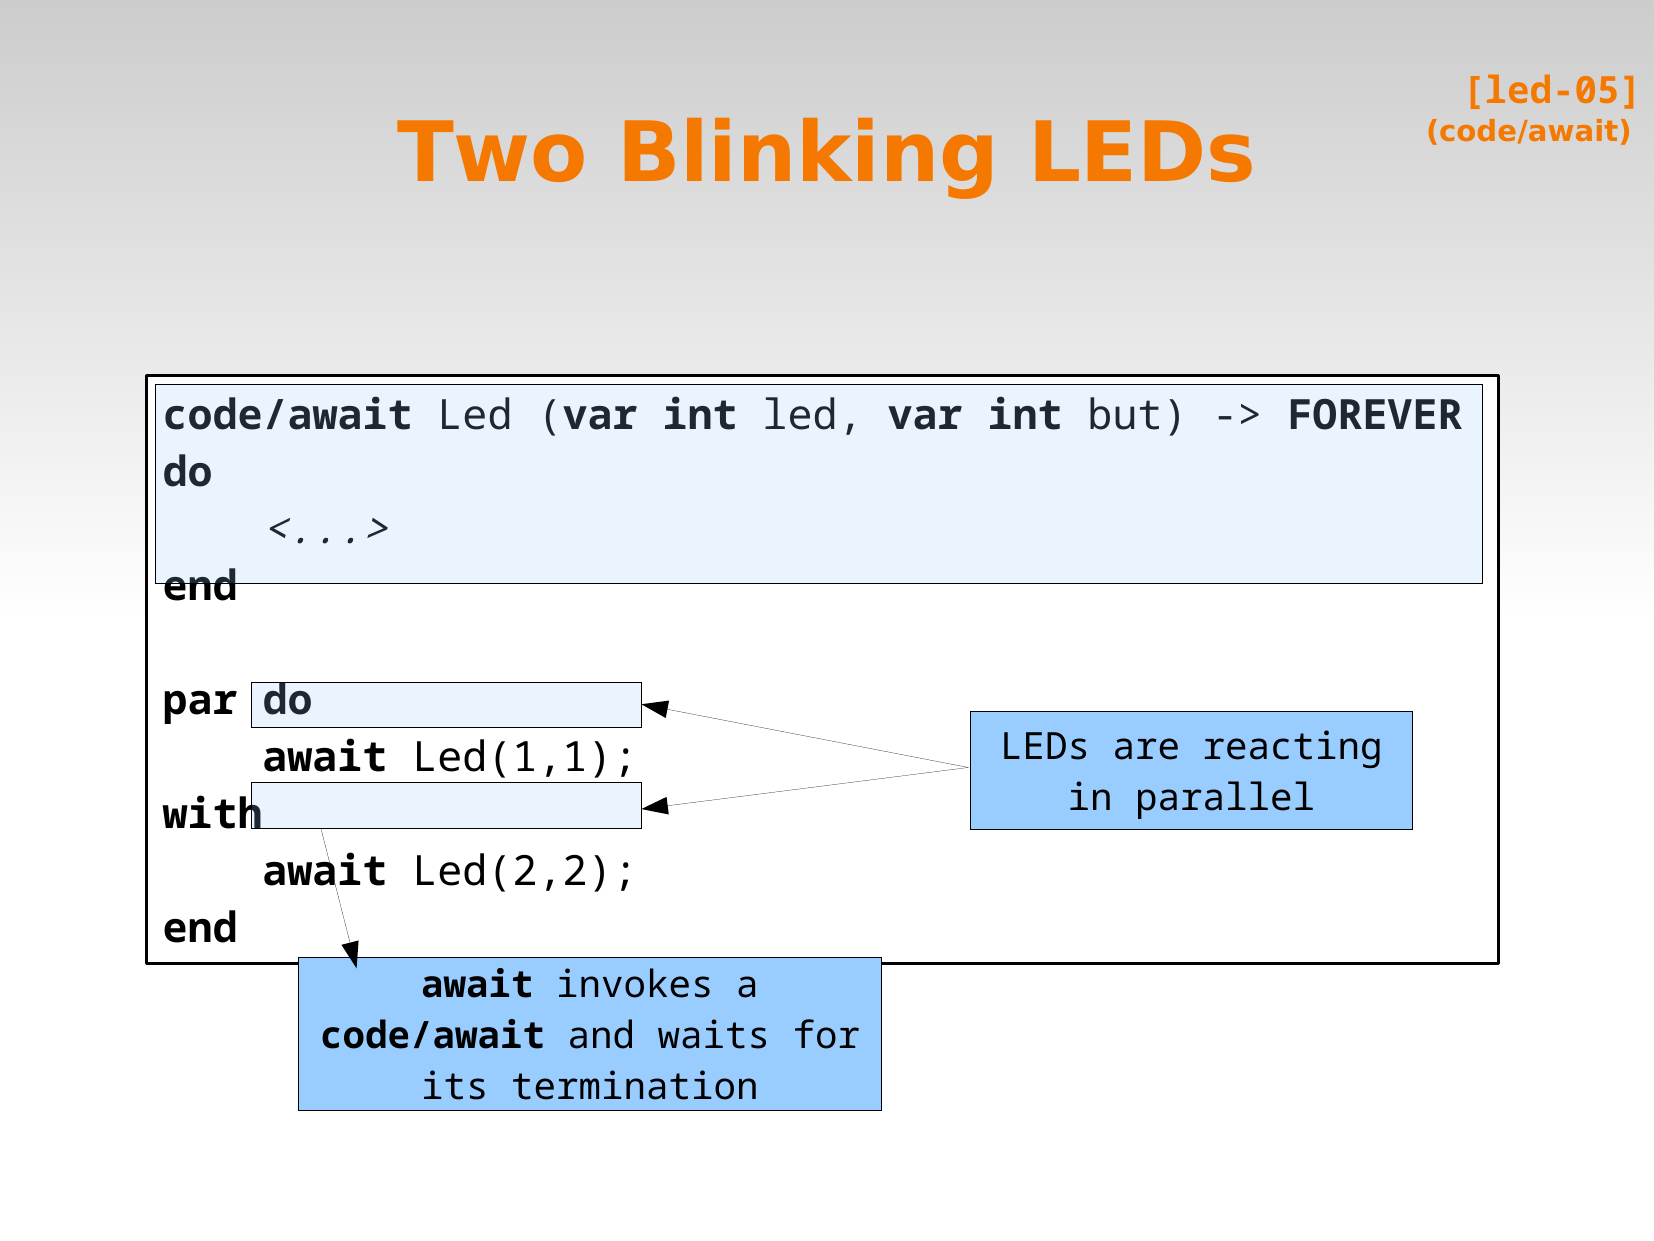

[led-05]
(code/await)
# Two Blinking LEDs
code/await Led (var int led, var int but) -> FOREVER
do
 <...>
end
par do
 await Led(1,1);
with
 await Led(2,2);
end
LEDs are reacting
in parallel
await invokes a code/await and waits for its termination